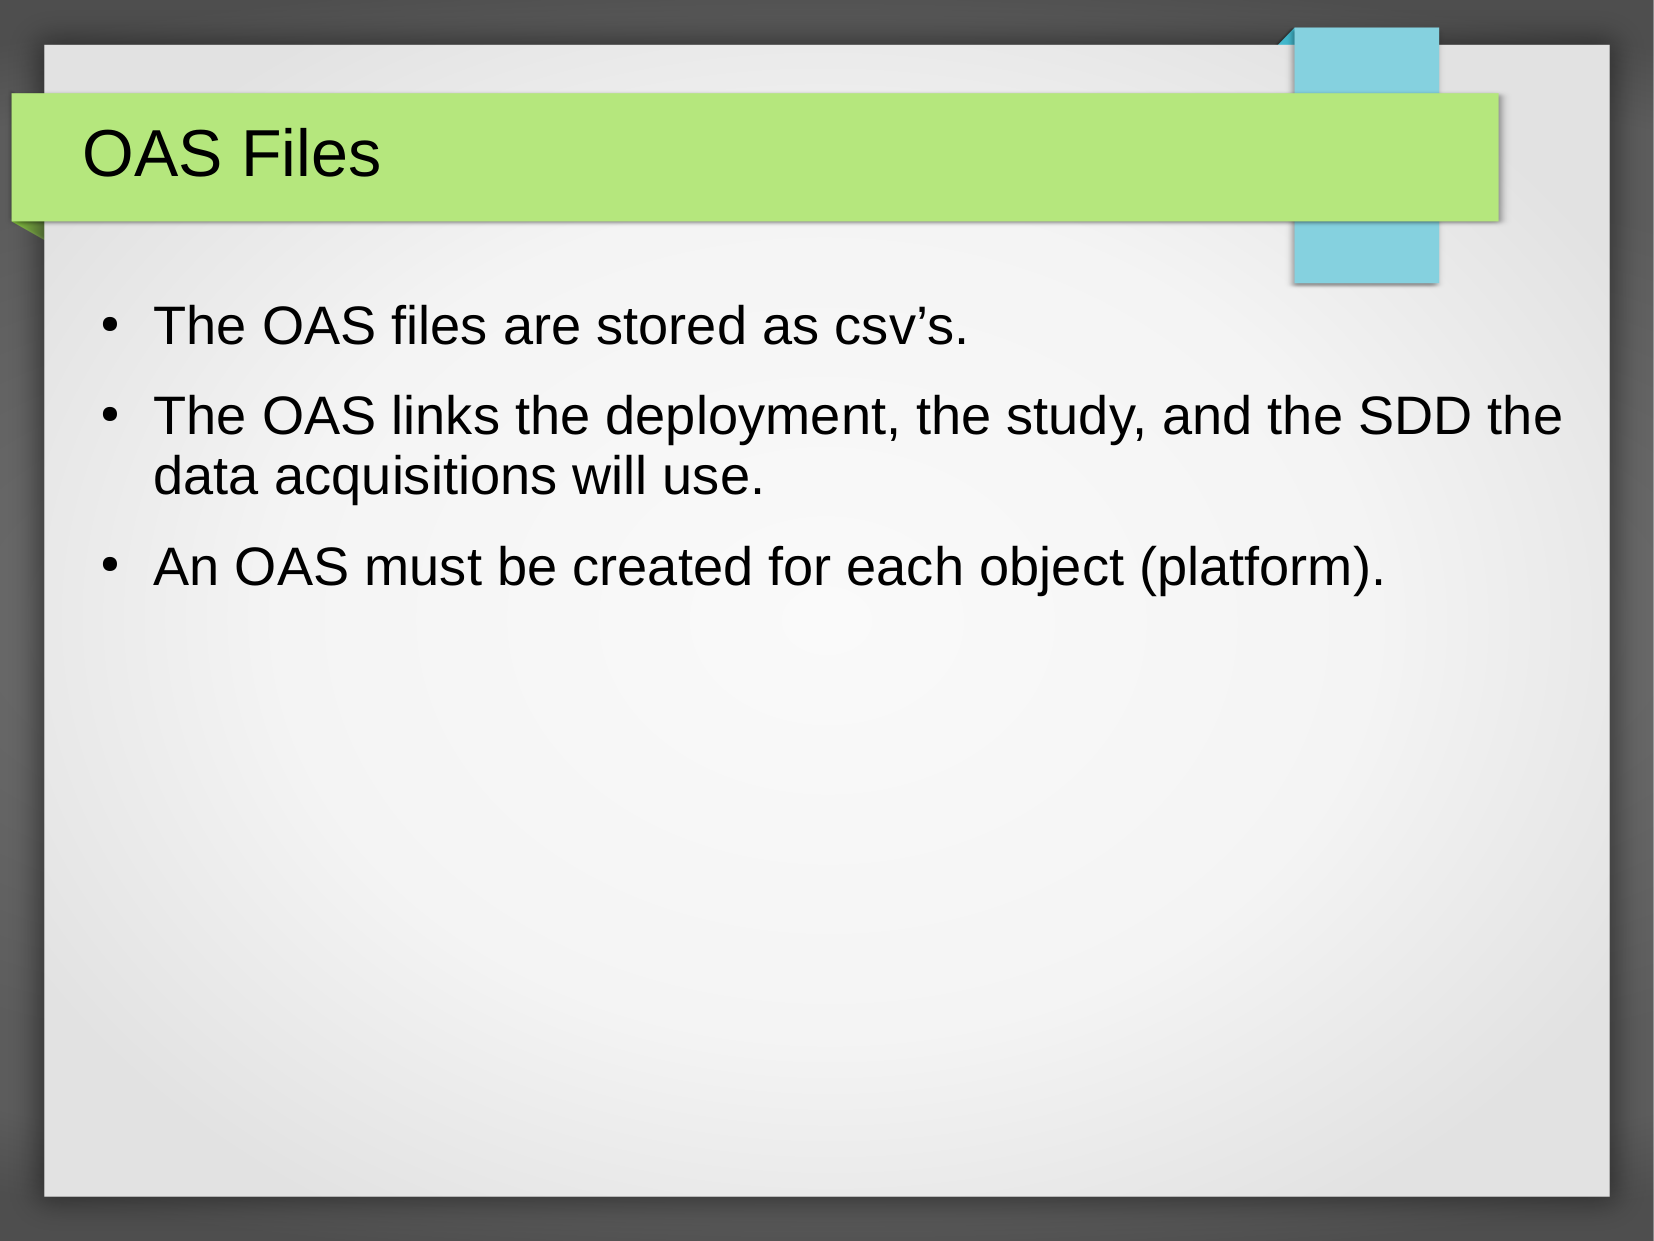

# OAS Files
The OAS files are stored as csv’s.
The OAS links the deployment, the study, and the SDD the data acquisitions will use.
An OAS must be created for each object (platform).